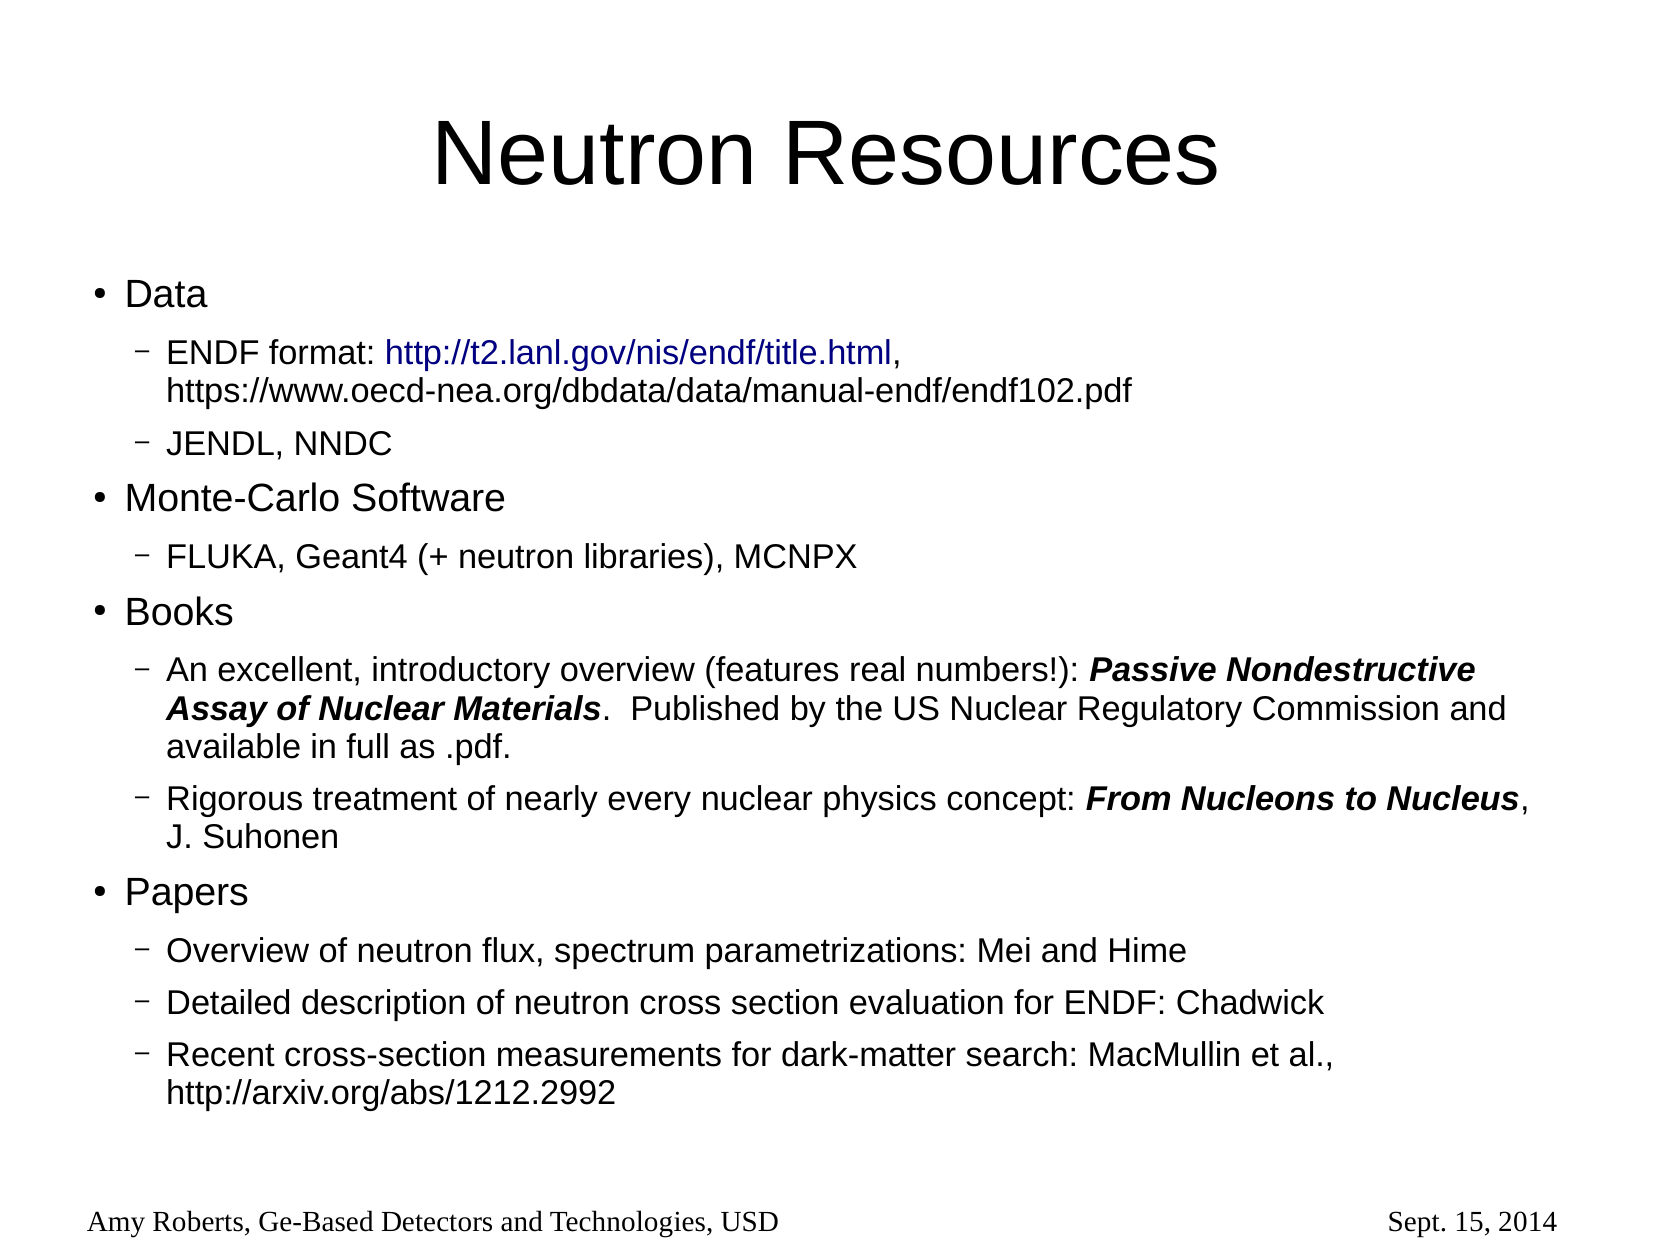

# Neutron Resources
Data
ENDF format: http://t2.lanl.gov/nis/endf/title.html, https://www.oecd-nea.org/dbdata/data/manual-endf/endf102.pdf
JENDL, NNDC
Monte-Carlo Software
FLUKA, Geant4 (+ neutron libraries), MCNPX
Books
An excellent, introductory overview (features real numbers!): Passive Nondestructive Assay of Nuclear Materials. Published by the US Nuclear Regulatory Commission and available in full as .pdf.
Rigorous treatment of nearly every nuclear physics concept: From Nucleons to Nucleus, J. Suhonen
Papers
Overview of neutron flux, spectrum parametrizations: Mei and Hime
Detailed description of neutron cross section evaluation for ENDF: Chadwick
Recent cross-section measurements for dark-matter search: MacMullin et al., http://arxiv.org/abs/1212.2992